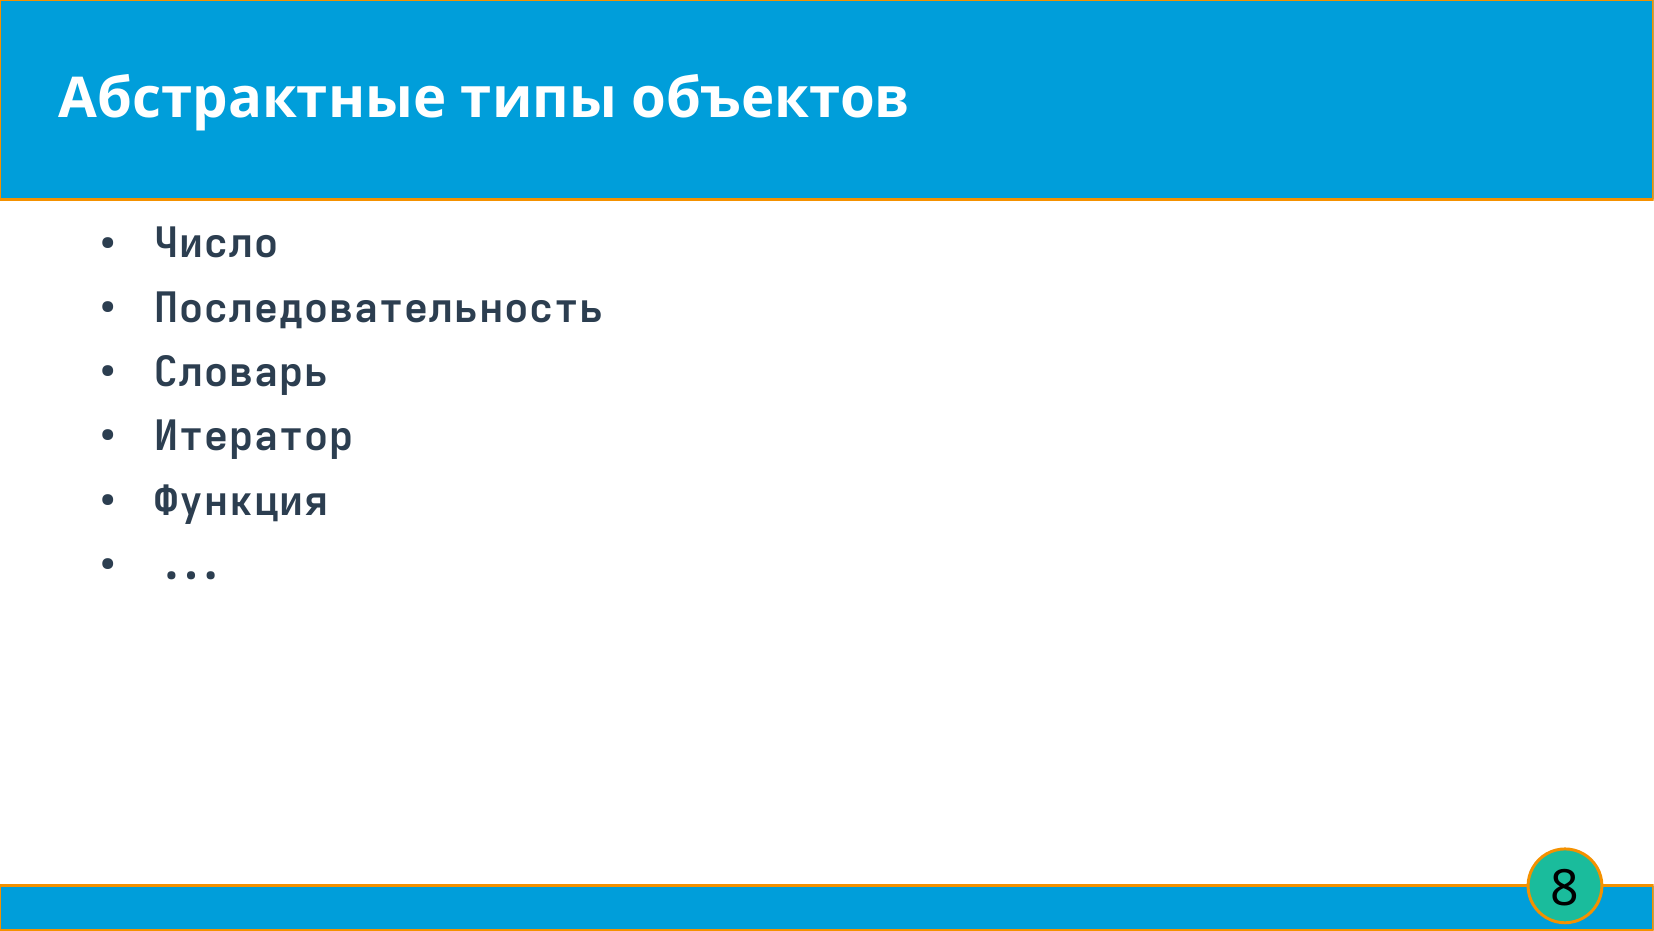

# Абстрактные типы объектов
Число
Последовательность
Словарь
Итератор
Функция
...